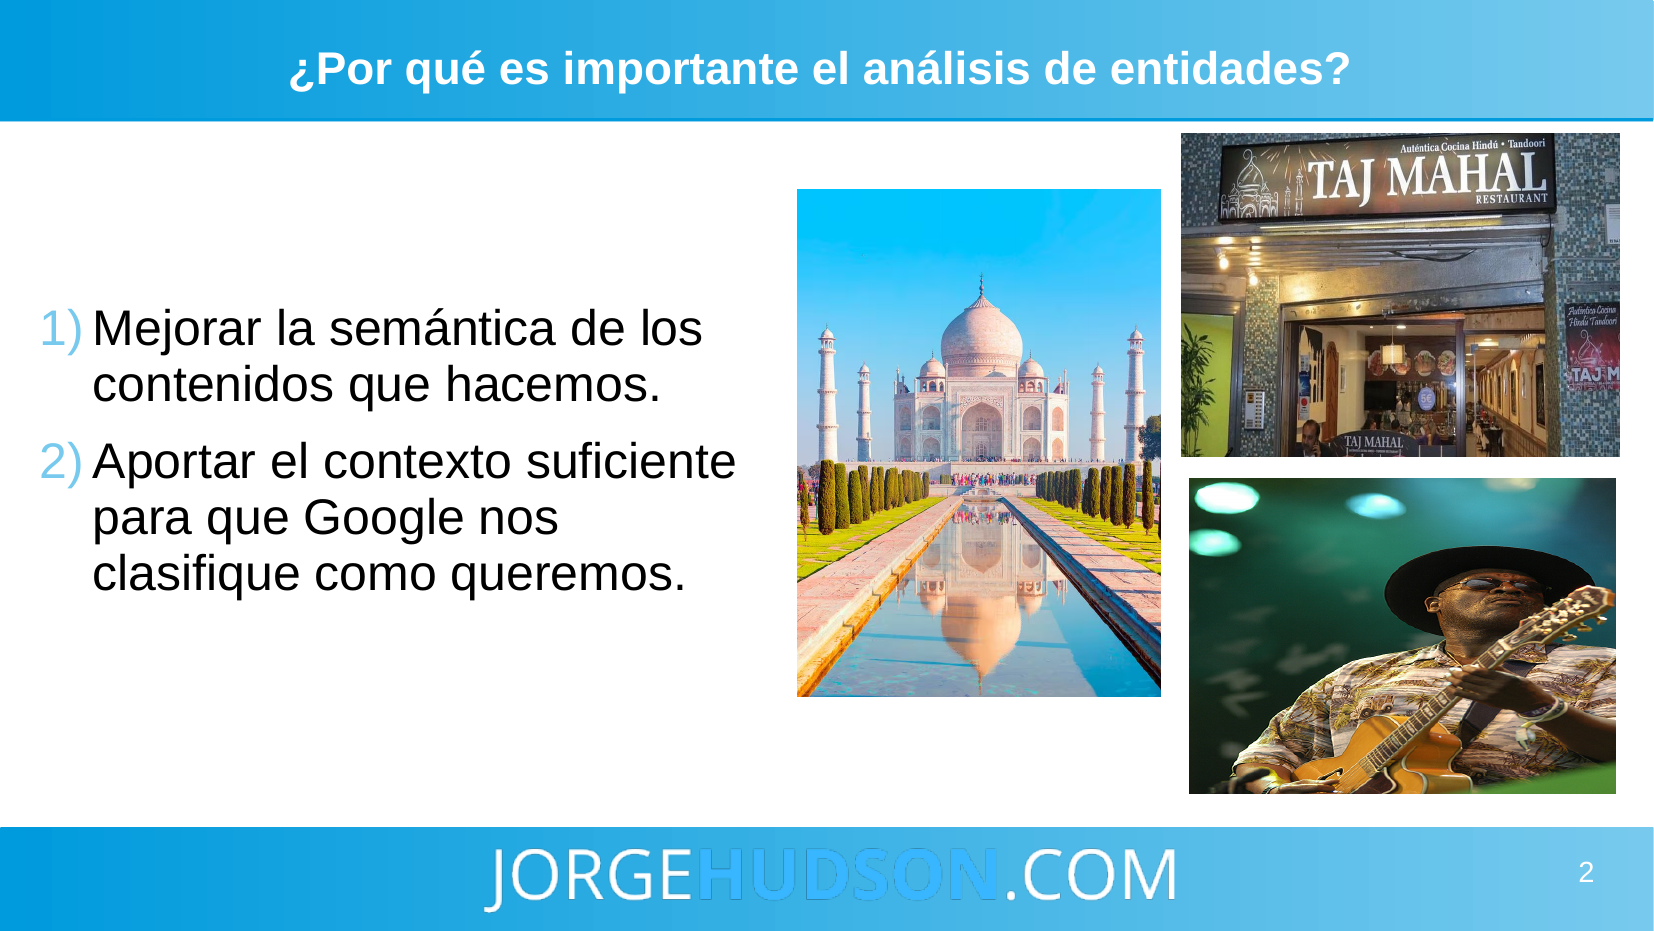

# ¿Por qué es importante el análisis de entidades?
Mejorar la semántica de los contenidos que hacemos.
Aportar el contexto suficiente para que Google nos clasifique como queremos.
2